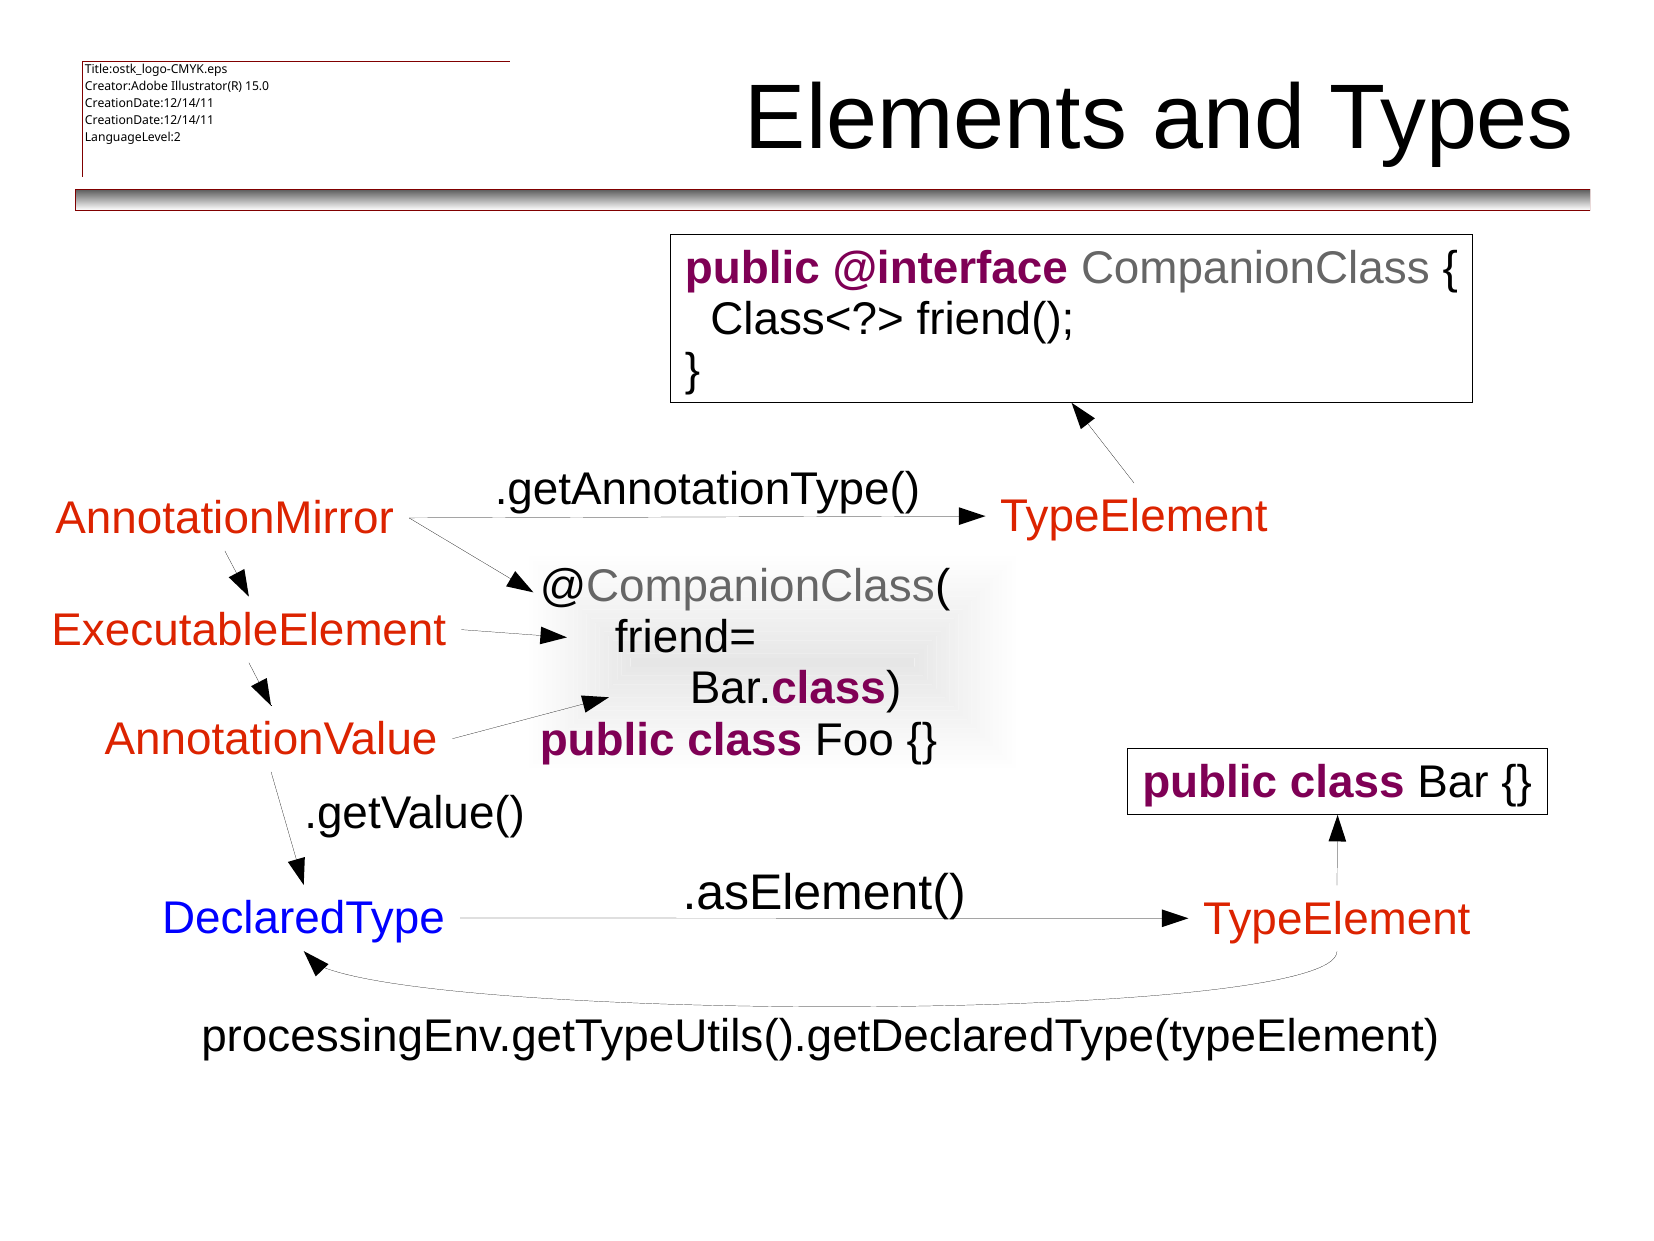

# Elements and Types
public @interface CompanionClass {
 Class<?> friend();
}
.getAnnotationType()
TypeElement
AnnotationMirror
@CompanionClass(
	friend=
		Bar.class)
public class Foo {}
ExecutableElement
AnnotationValue
public class Bar {}
.getValue()
DeclaredType
TypeElement